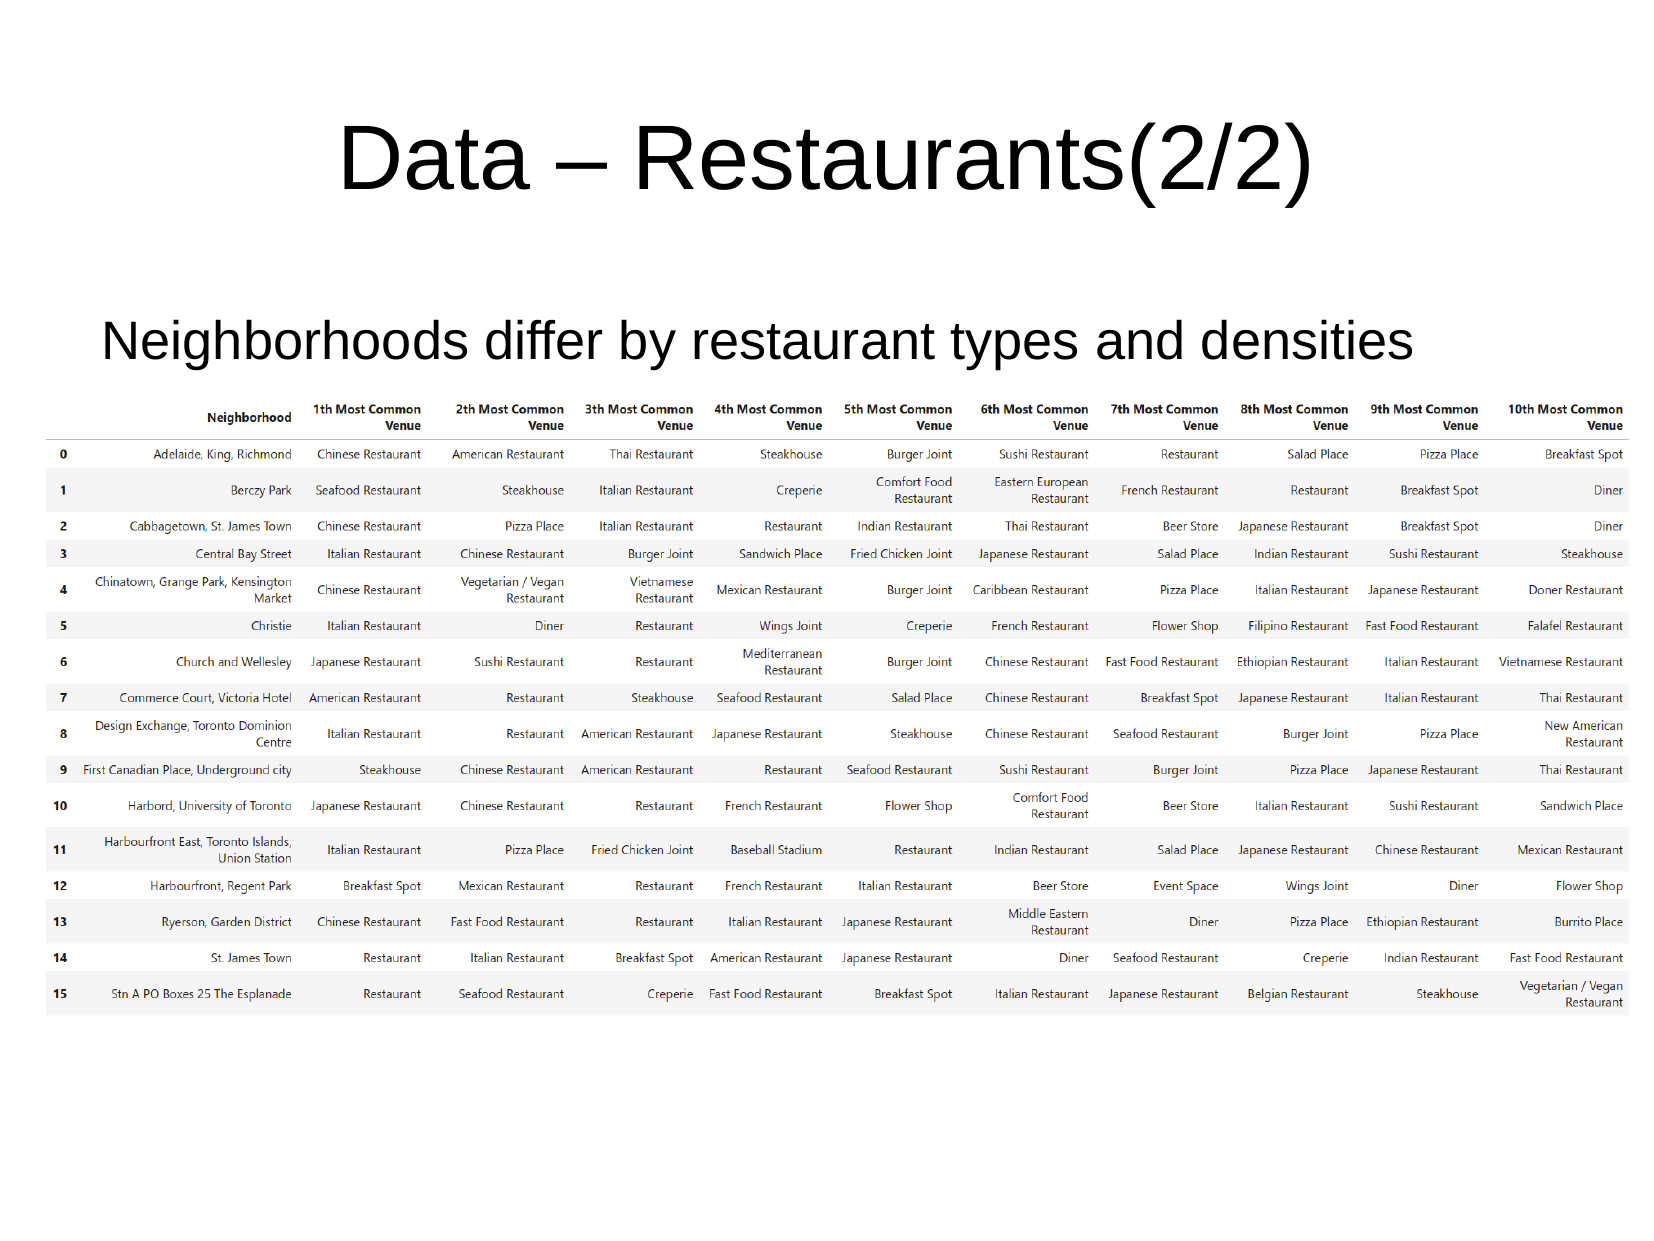

# Data – Restaurants(2/2)
Neighborhoods differ by restaurant types and densities